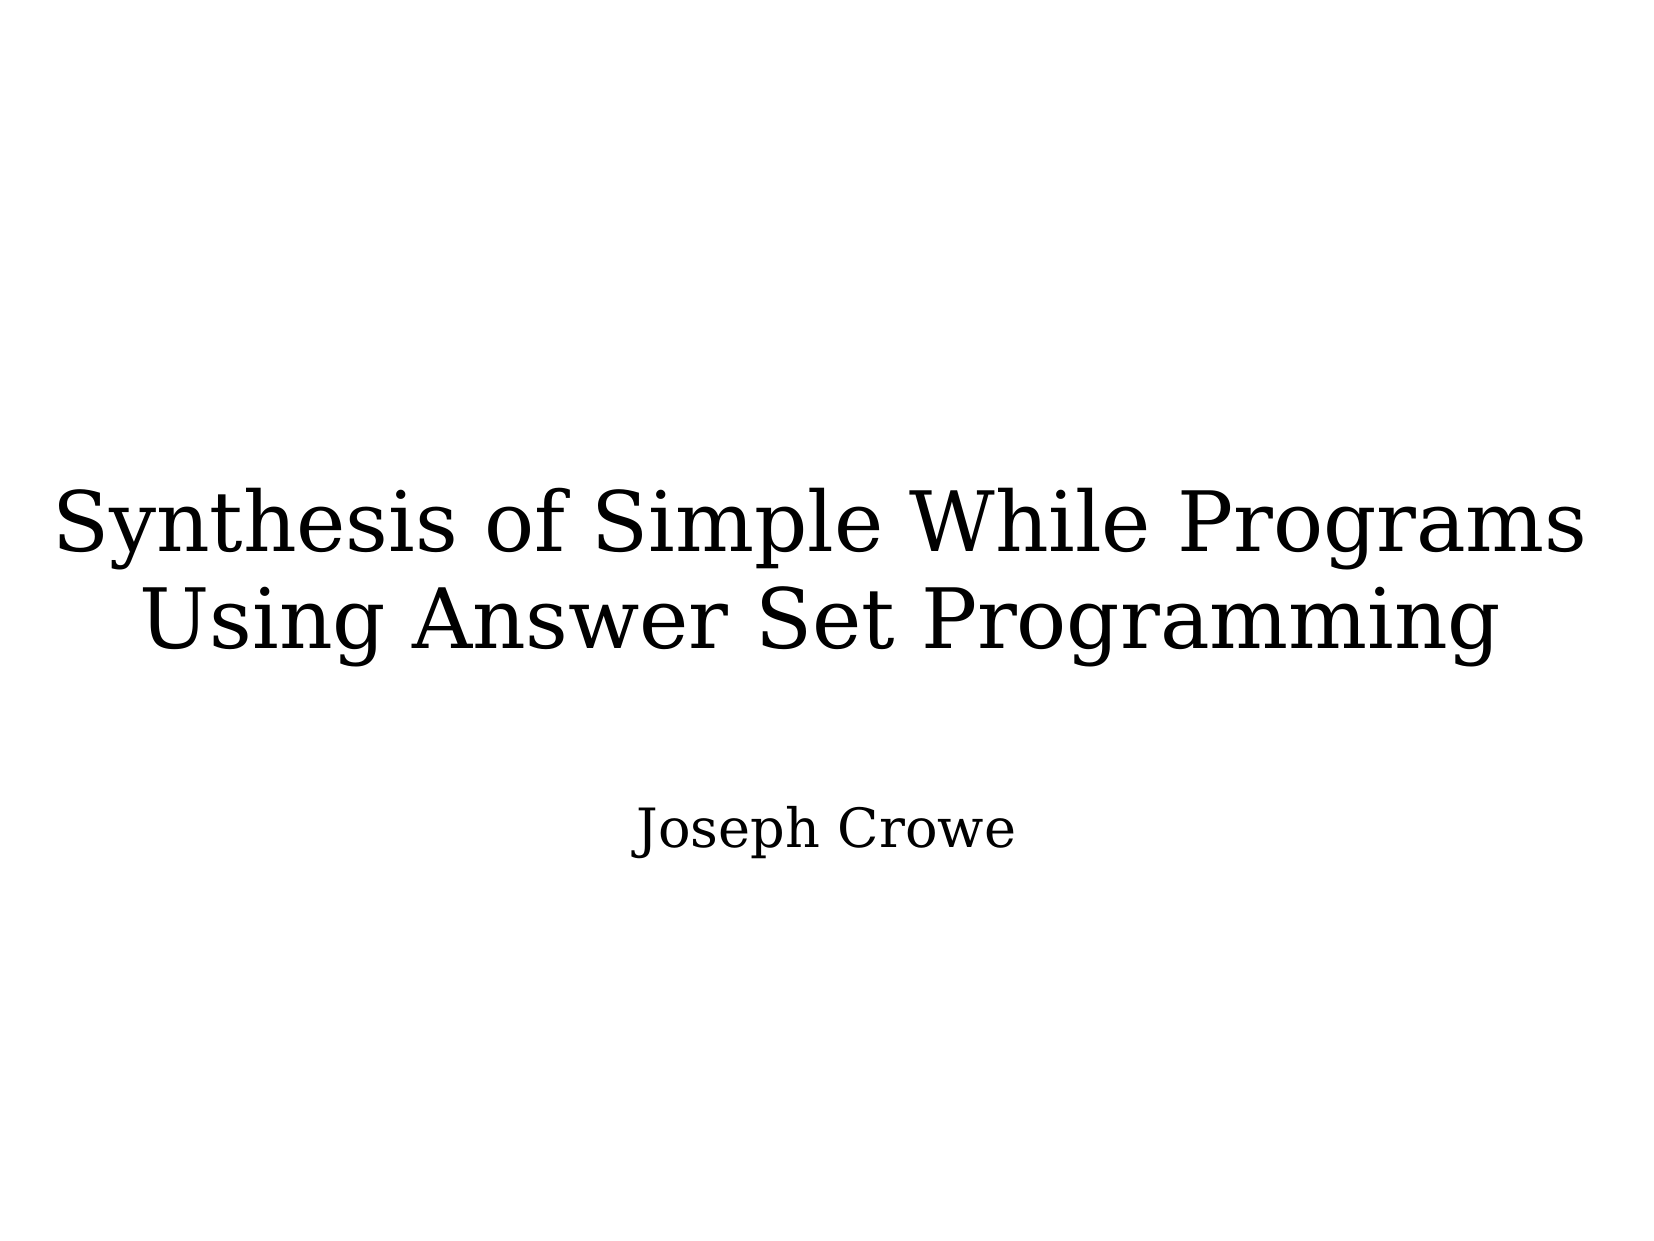

# Synthesis of Simple While Programs
Using Answer Set Programming
Joseph Crowe